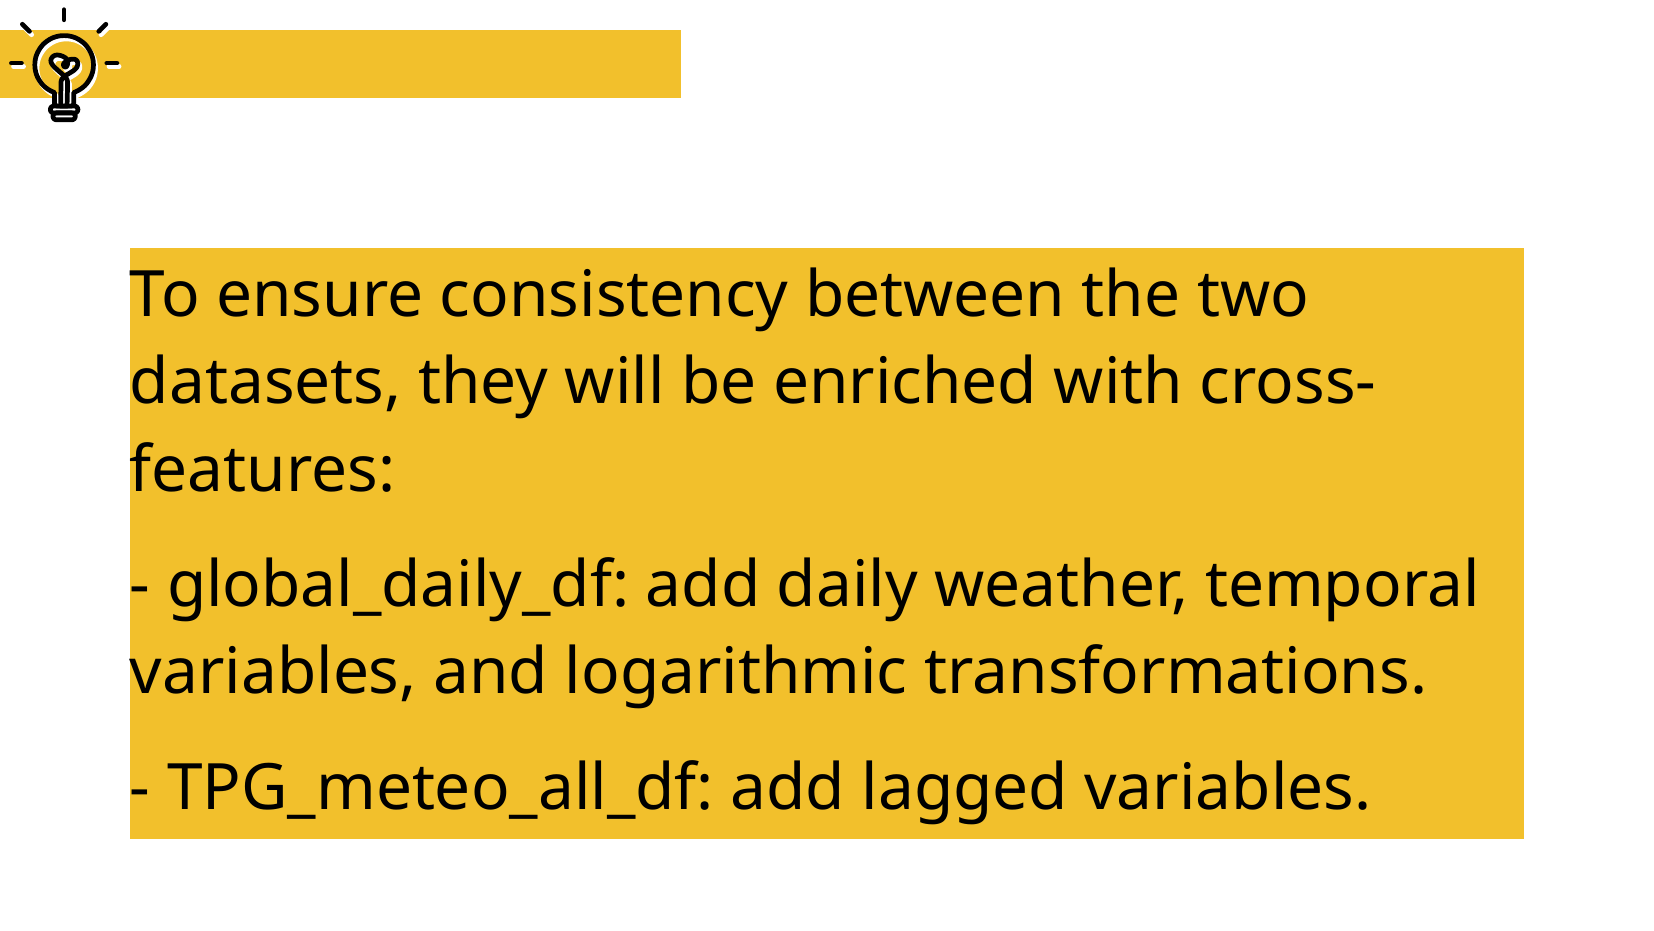

# To ensure consistency between the two datasets, they will be enriched with cross-features:
- global_daily_df: add daily weather, temporal variables, and logarithmic transformations.
- TPG_meteo_all_df: add lagged variables.